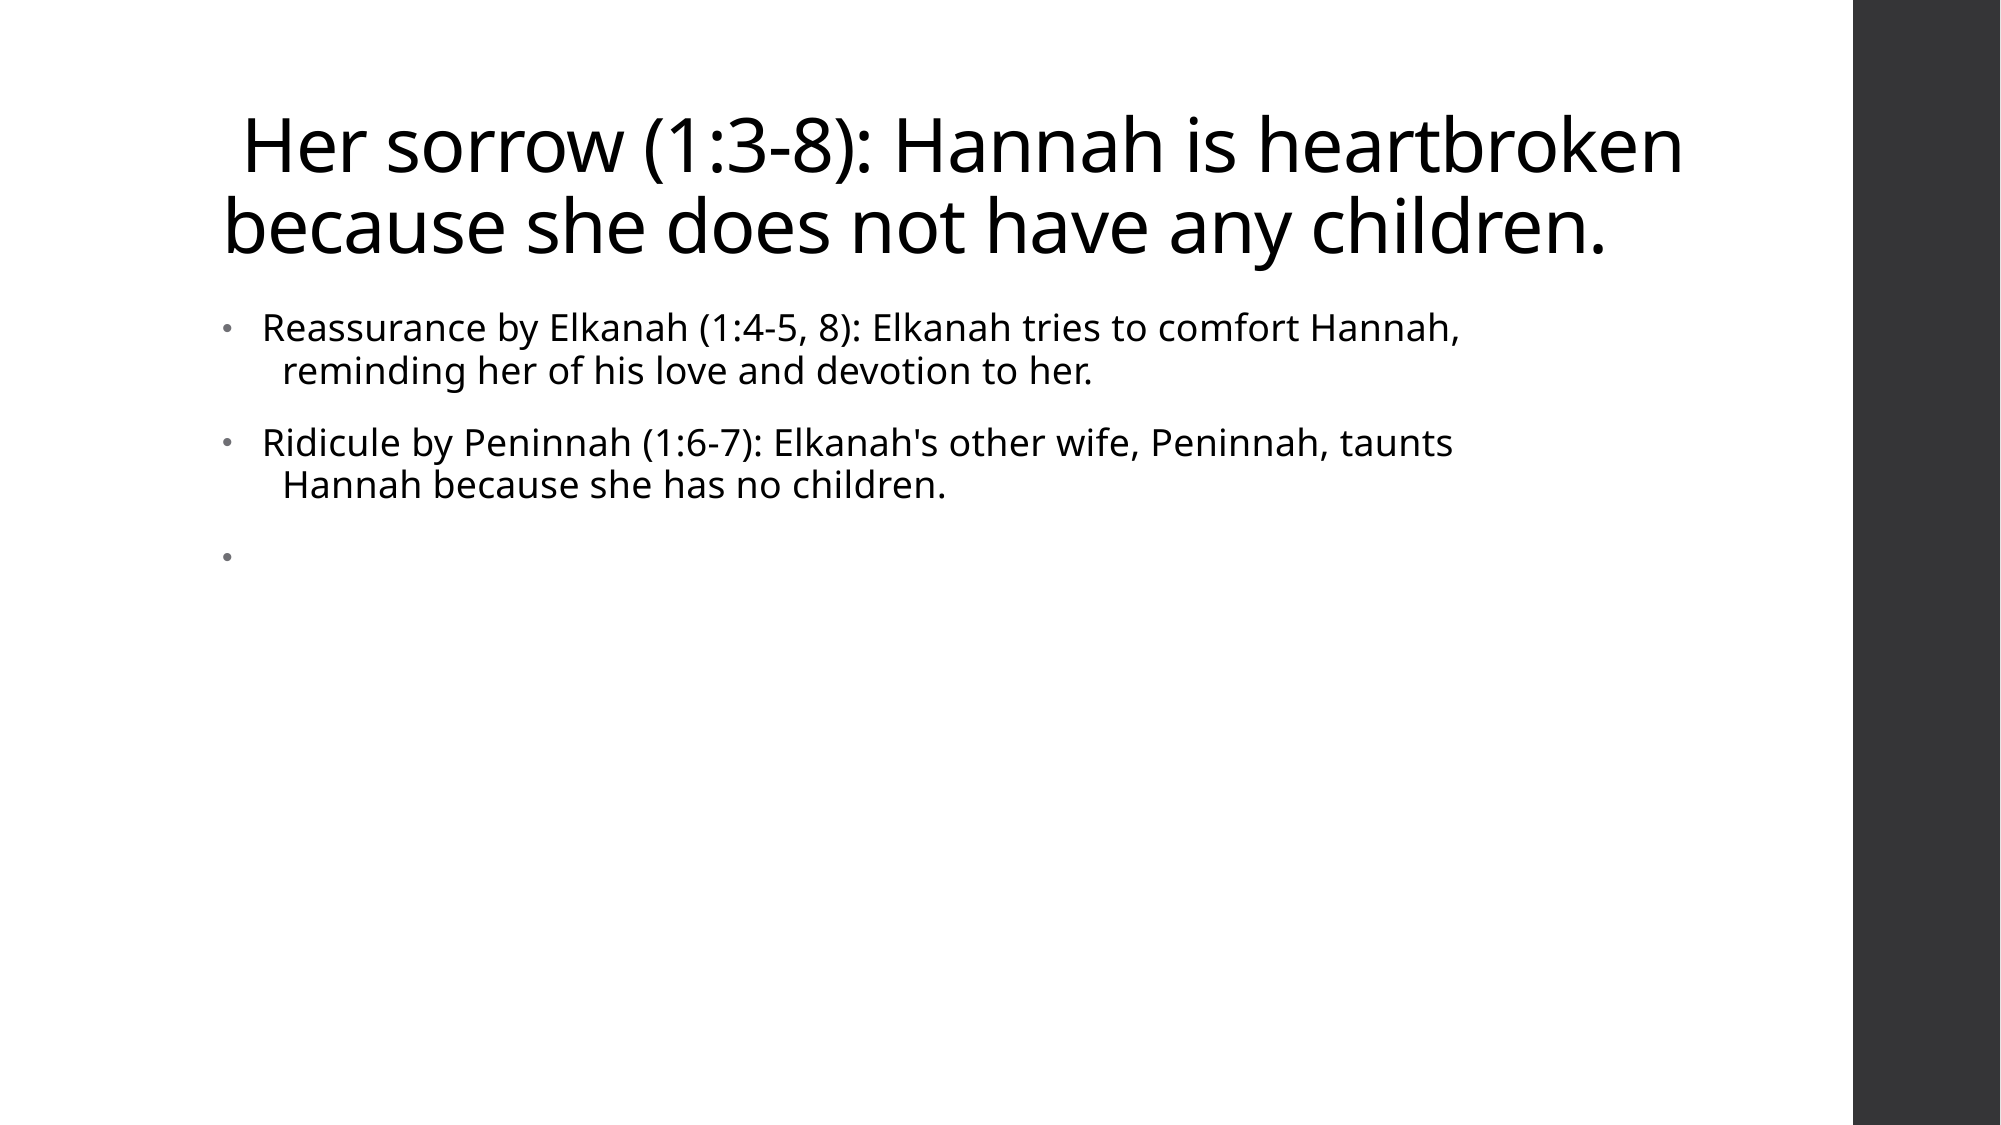

# Her sorrow (1:3-8): Hannah is heartbroken because she does not have any children.
 Reassurance by Elkanah (1:4-5, 8): Elkanah tries to comfort Hannah, reminding her of his love and devotion to her.
 Ridicule by Peninnah (1:6-7): Elkanah's other wife, Peninnah, taunts Hannah because she has no children.